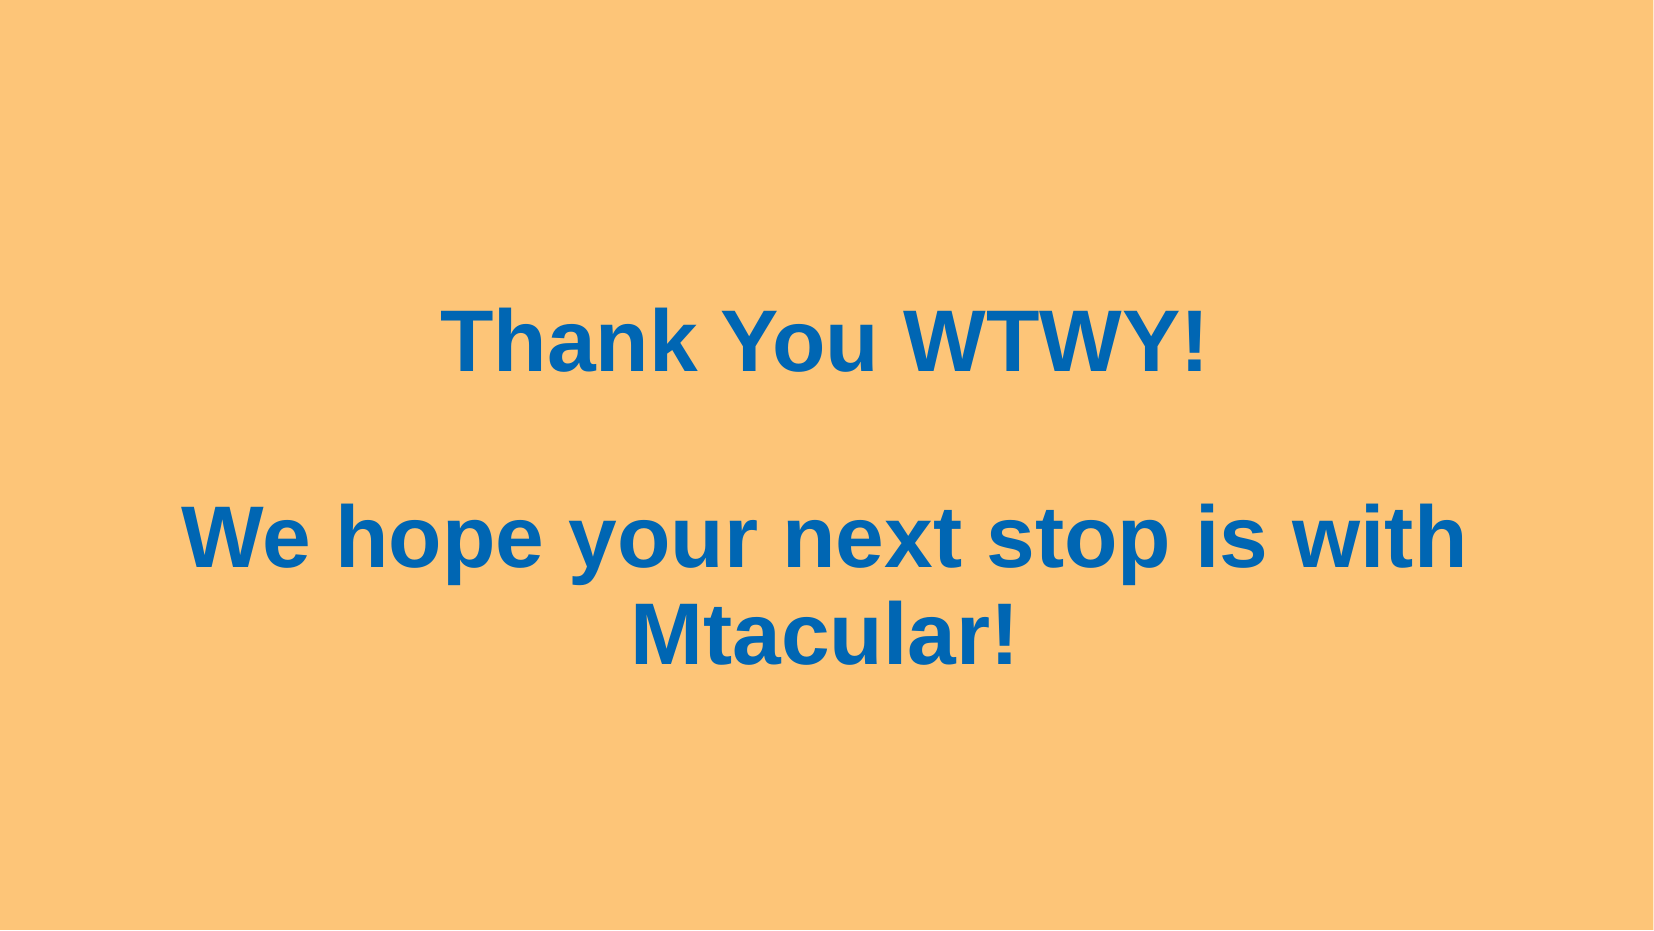

Thank You WTWY!
We hope your next stop is with Mtacular!